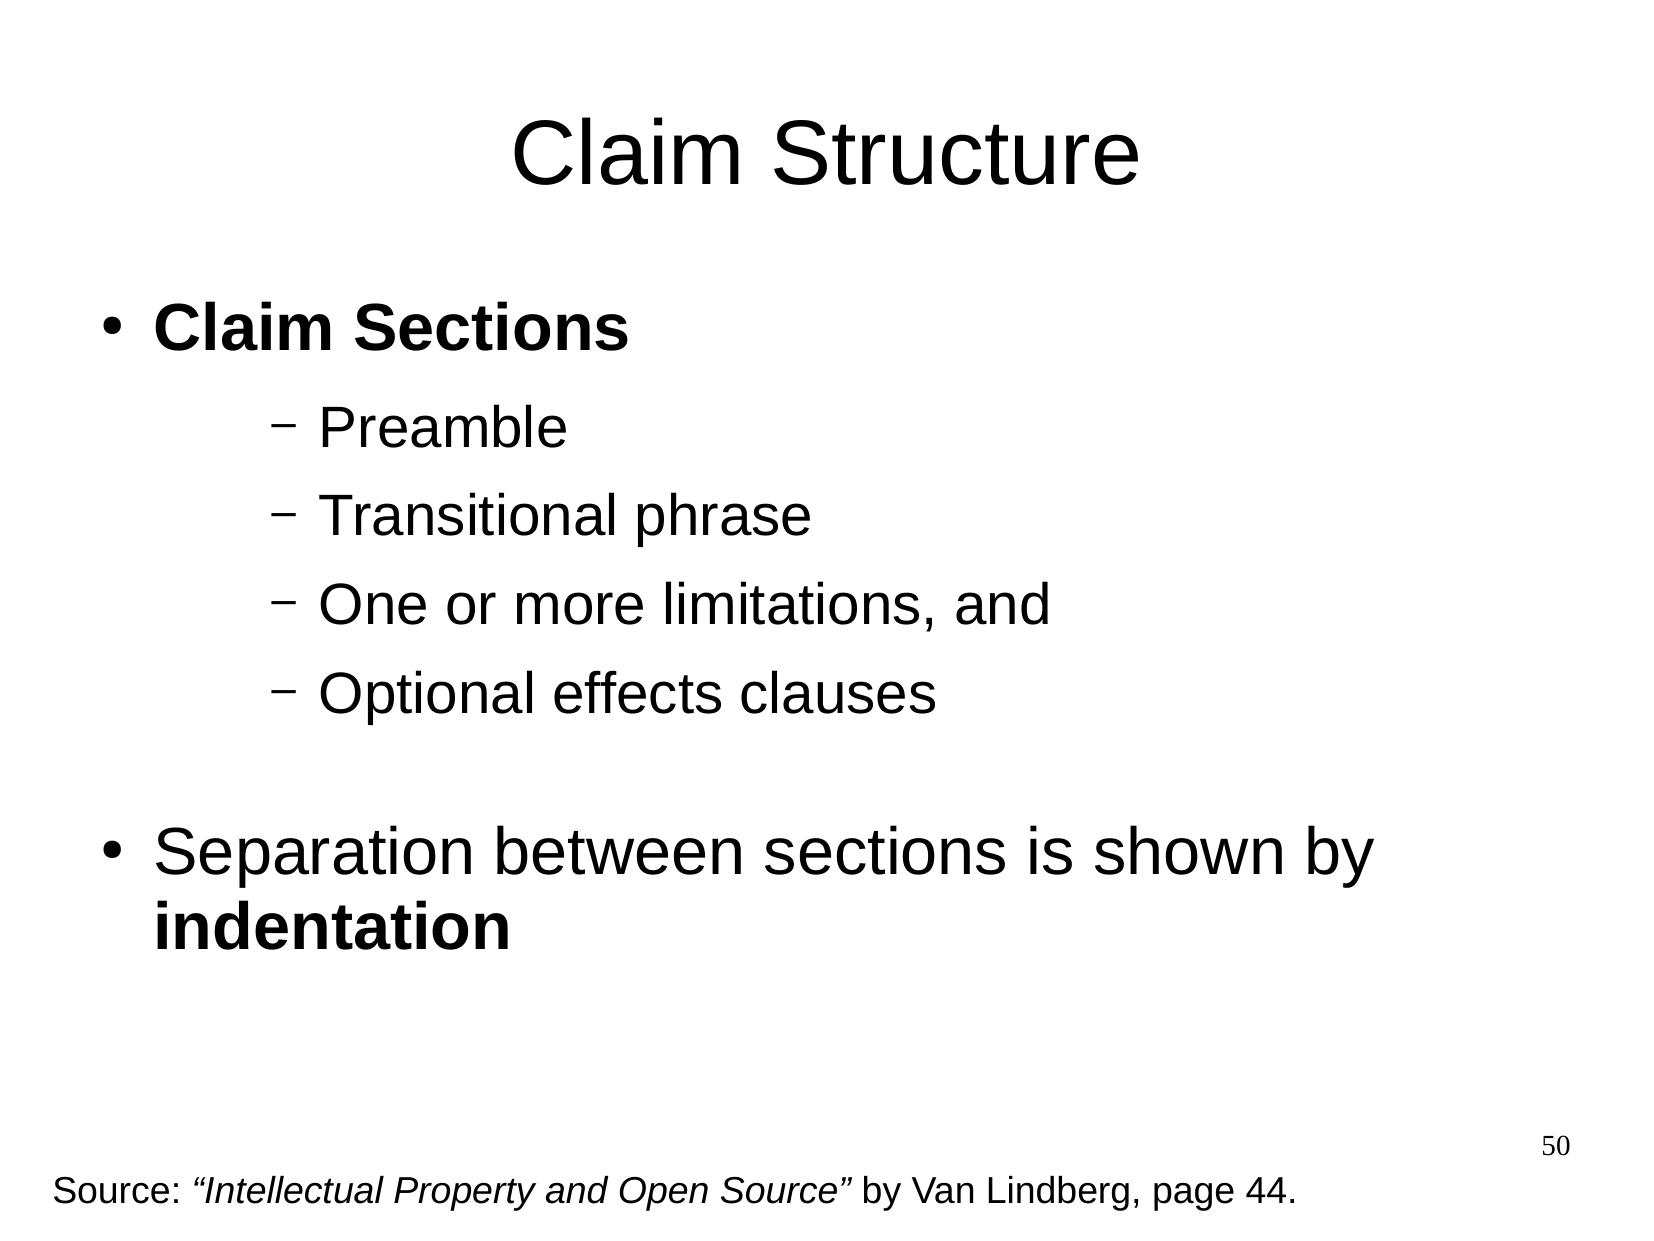

# Claim Structure
Claim Sections
Preamble
Transitional phrase
One or more limitations, and
Optional effects clauses
Separation between sections is shown by indentation
50
Source: “Intellectual Property and Open Source” by Van Lindberg, page 44.